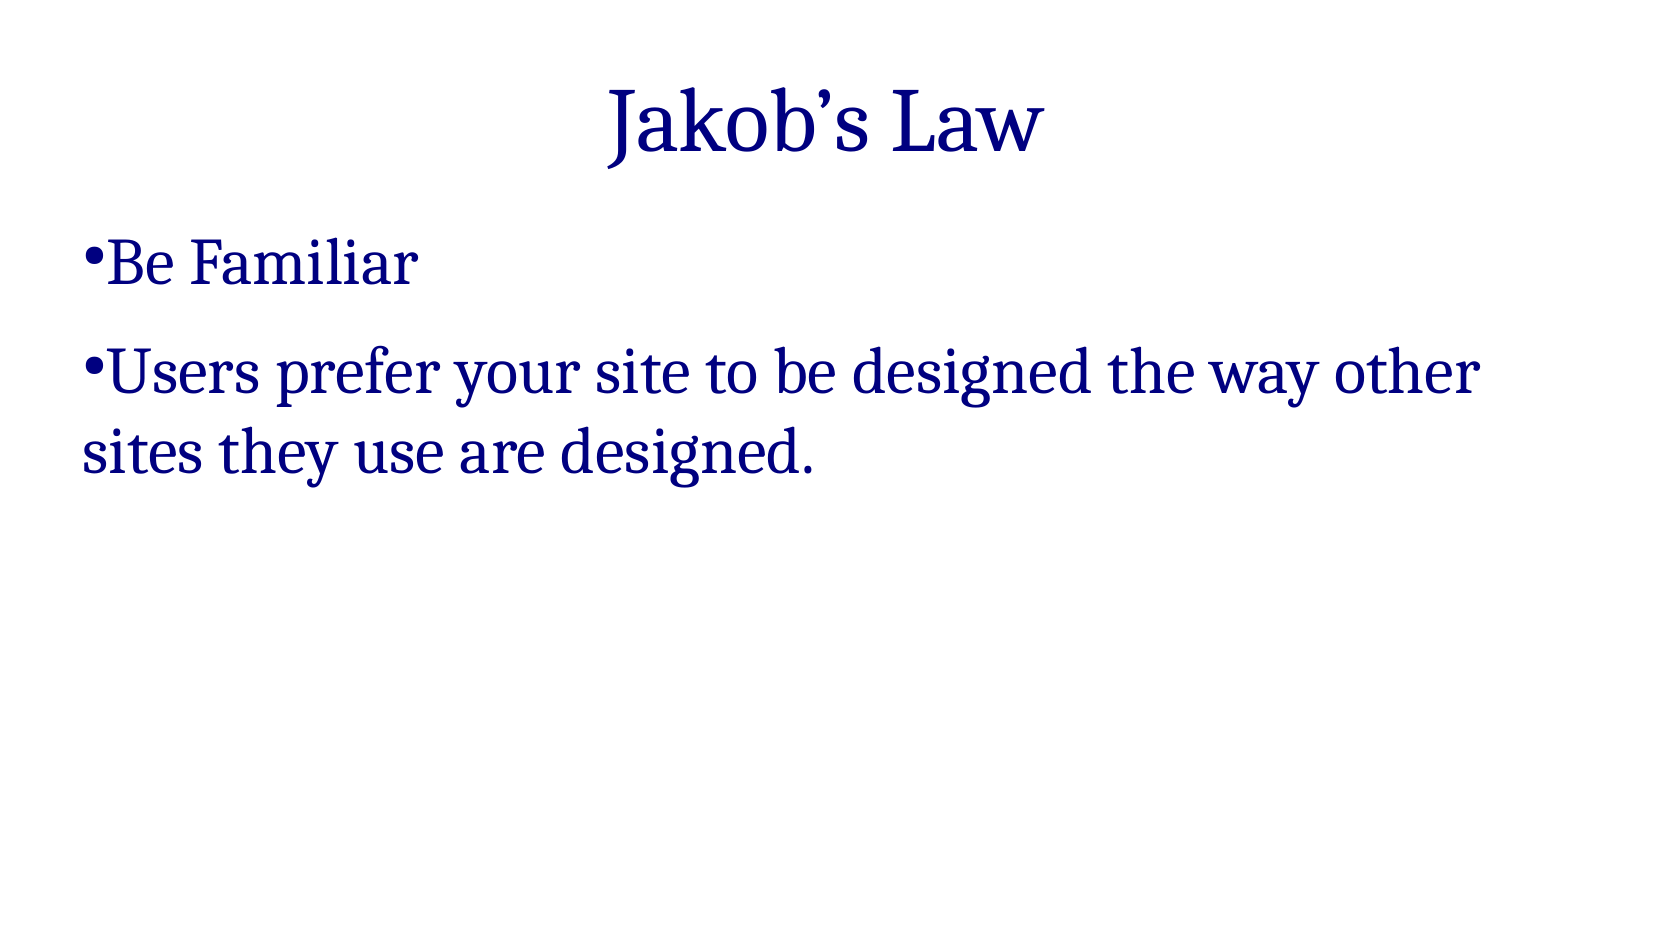

# Jakob’s Law
Be Familiar
Users prefer your site to be designed the way other sites they use are designed.